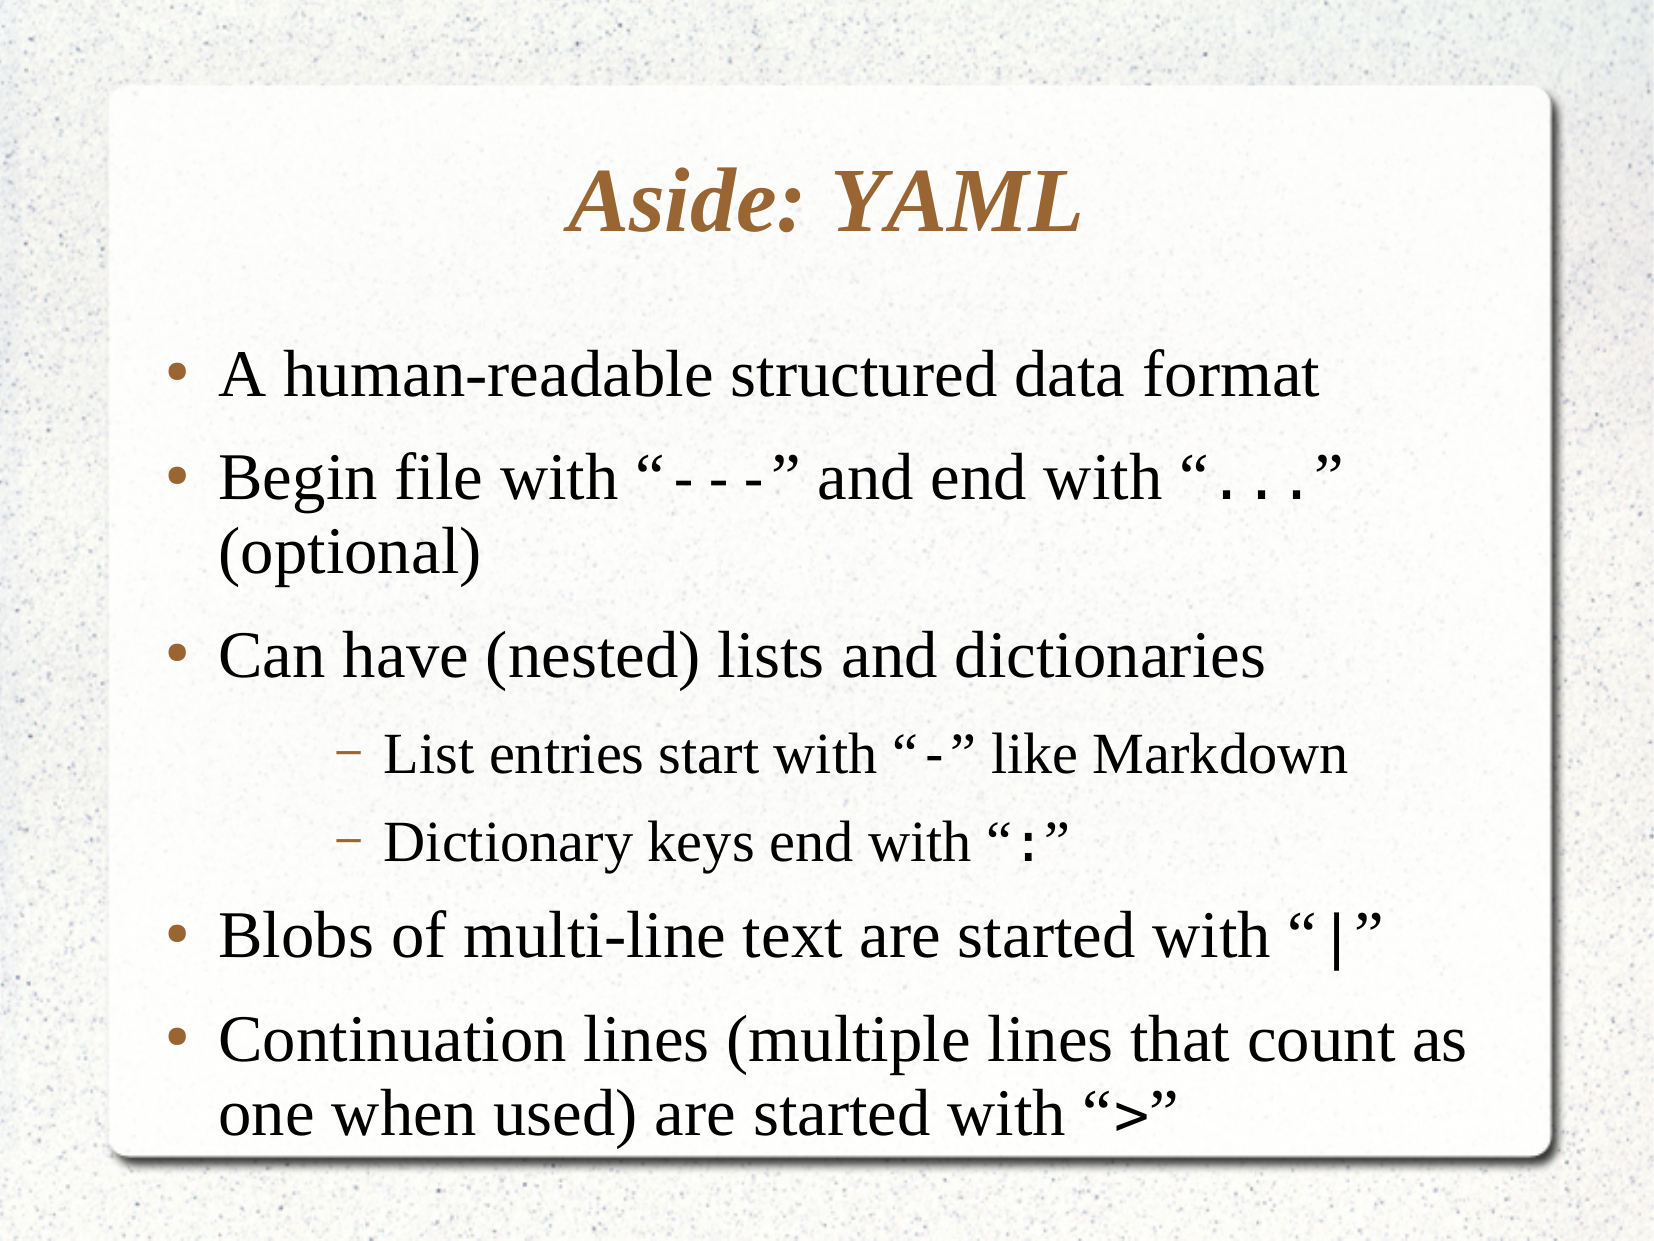

# Aside: YAML
A human-readable structured data format
Begin file with “---” and end with “...” (optional)
Can have (nested) lists and dictionaries
List entries start with “-” like Markdown
Dictionary keys end with “:”
Blobs of multi-line text are started with “|”
Continuation lines (multiple lines that count as one when used) are started with “>”